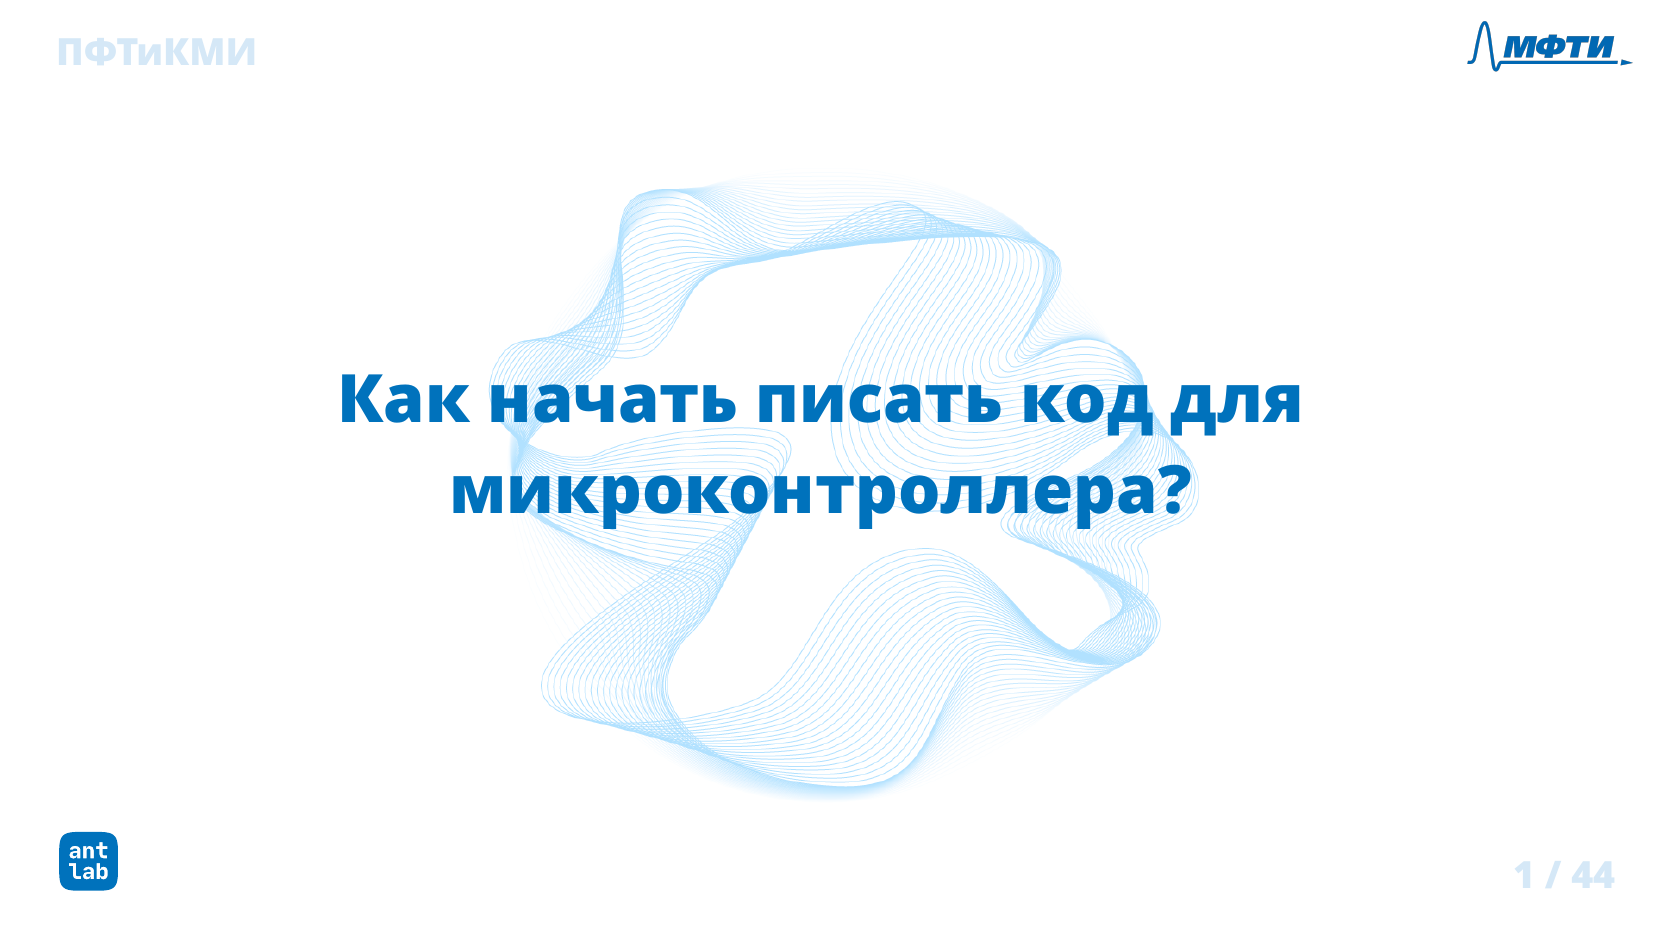

# Как начать писать код для микроконтроллера?